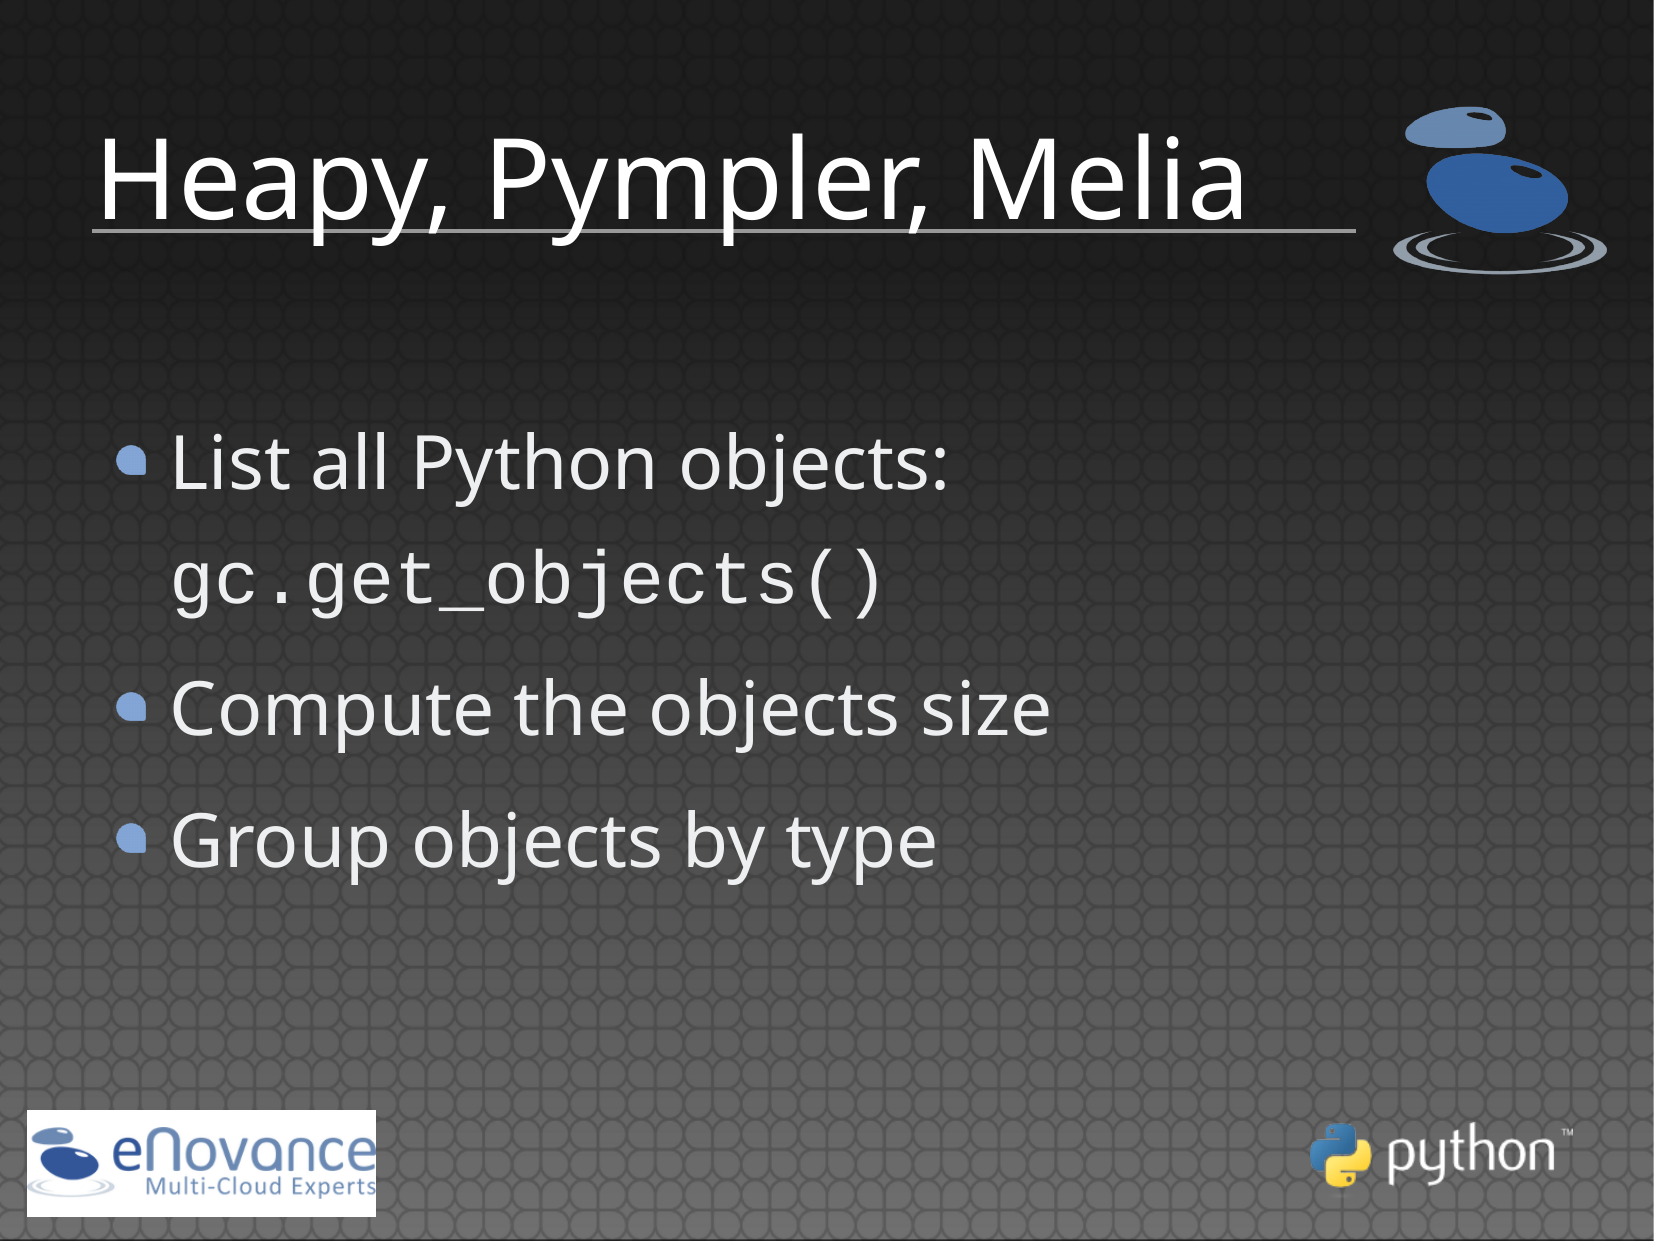

Heapy, Pympler, Melia
# List all Python objects:
gc.get_objects()
Compute the objects size
Group objects by type